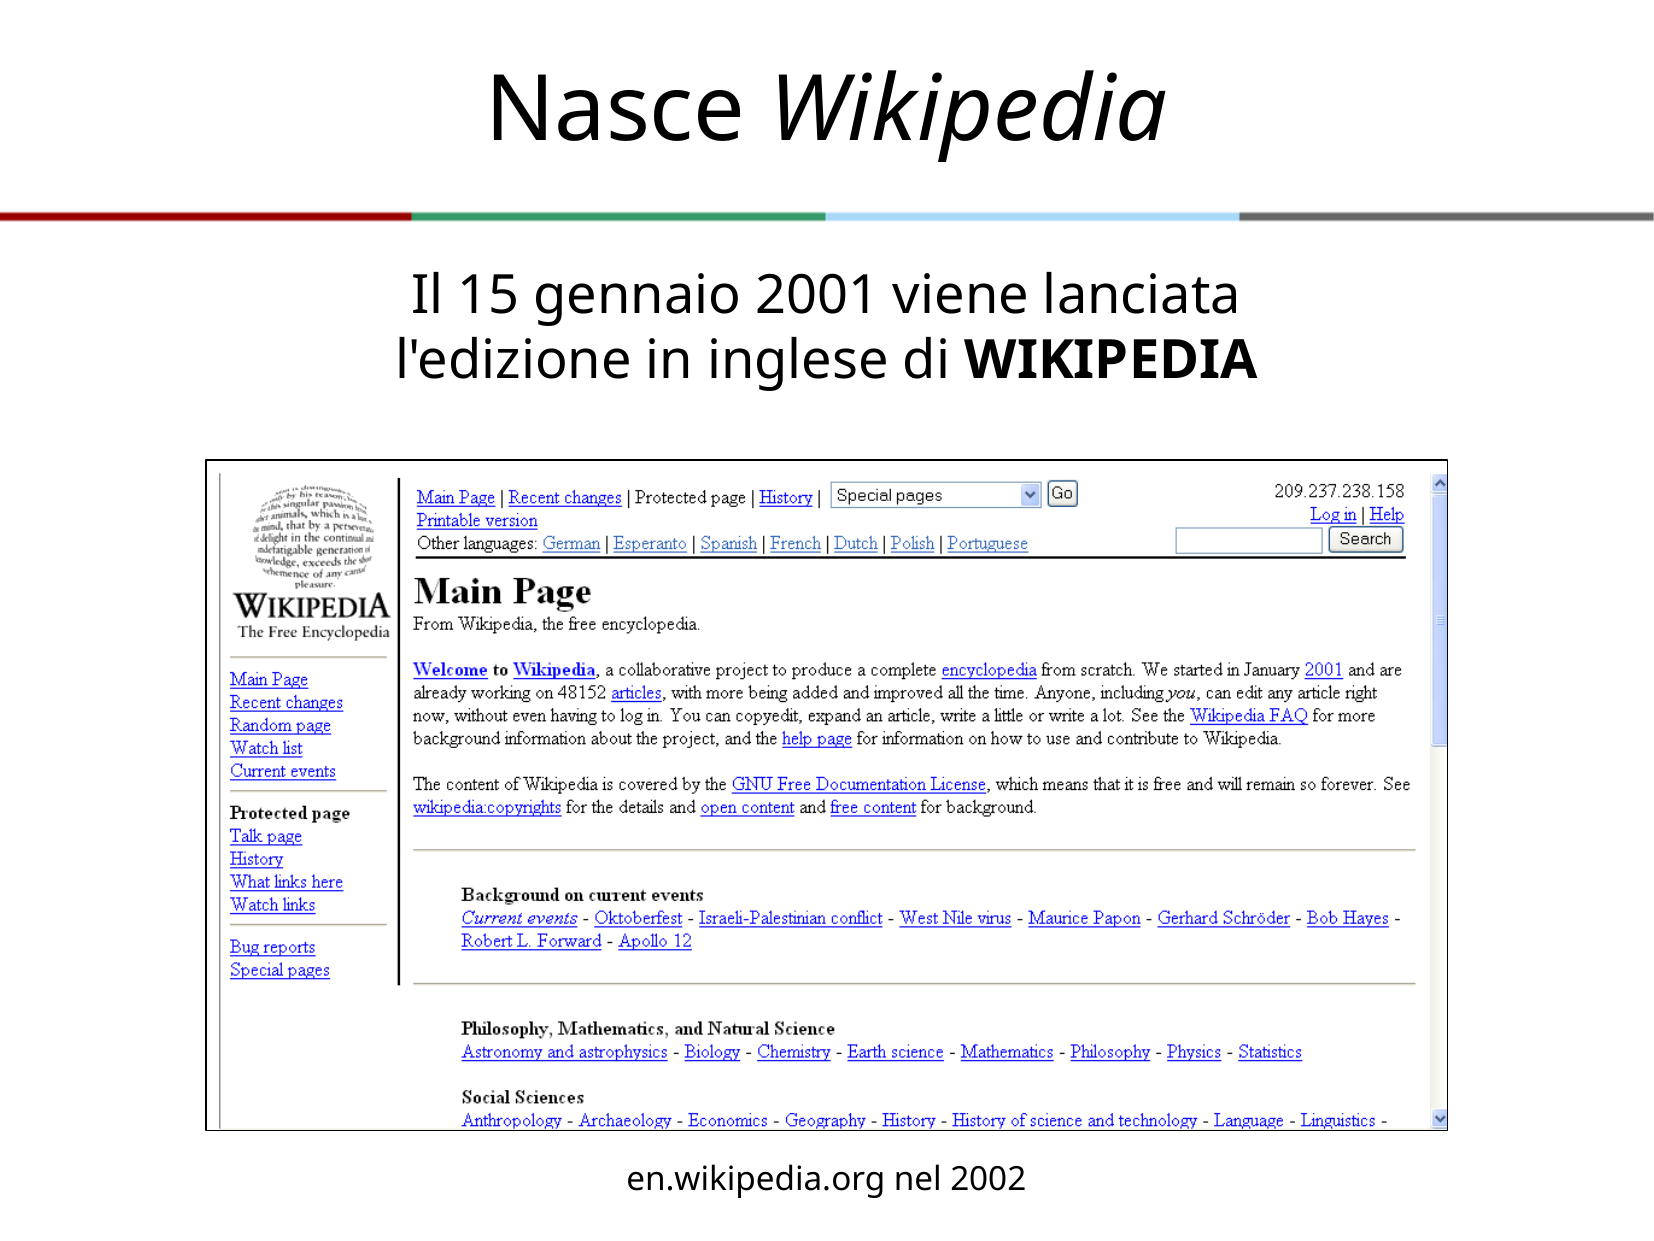

Nasce Wikipedia
Il 15 gennaio 2001 viene lanciata
l'edizione in inglese di WIKIPEDIA
en.wikipedia.org nel 2002